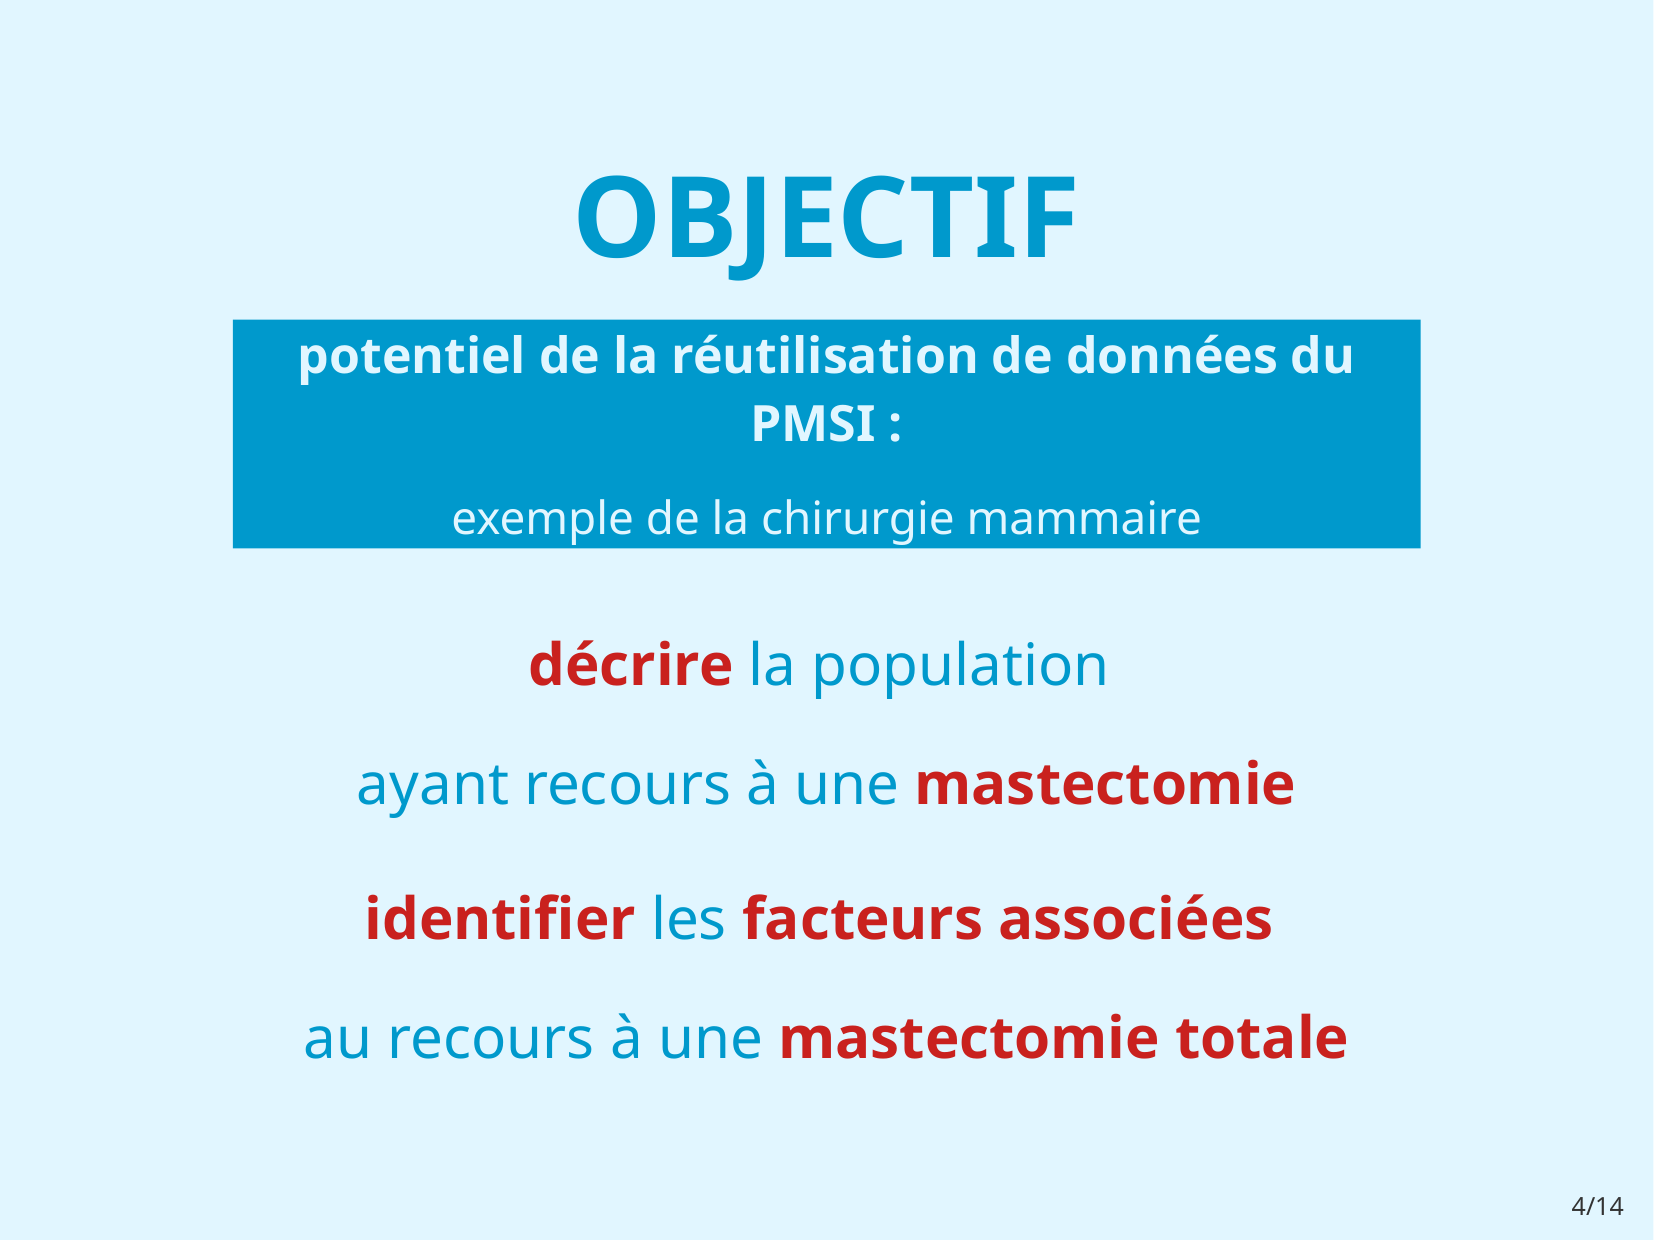

OBJECTIF
potentiel de la réutilisation de données du PMSI :
exemple de la chirurgie mammaire
décrire la population
ayant recours à une mastectomie
identifier les facteurs associées
au recours à une mastectomie totale
4